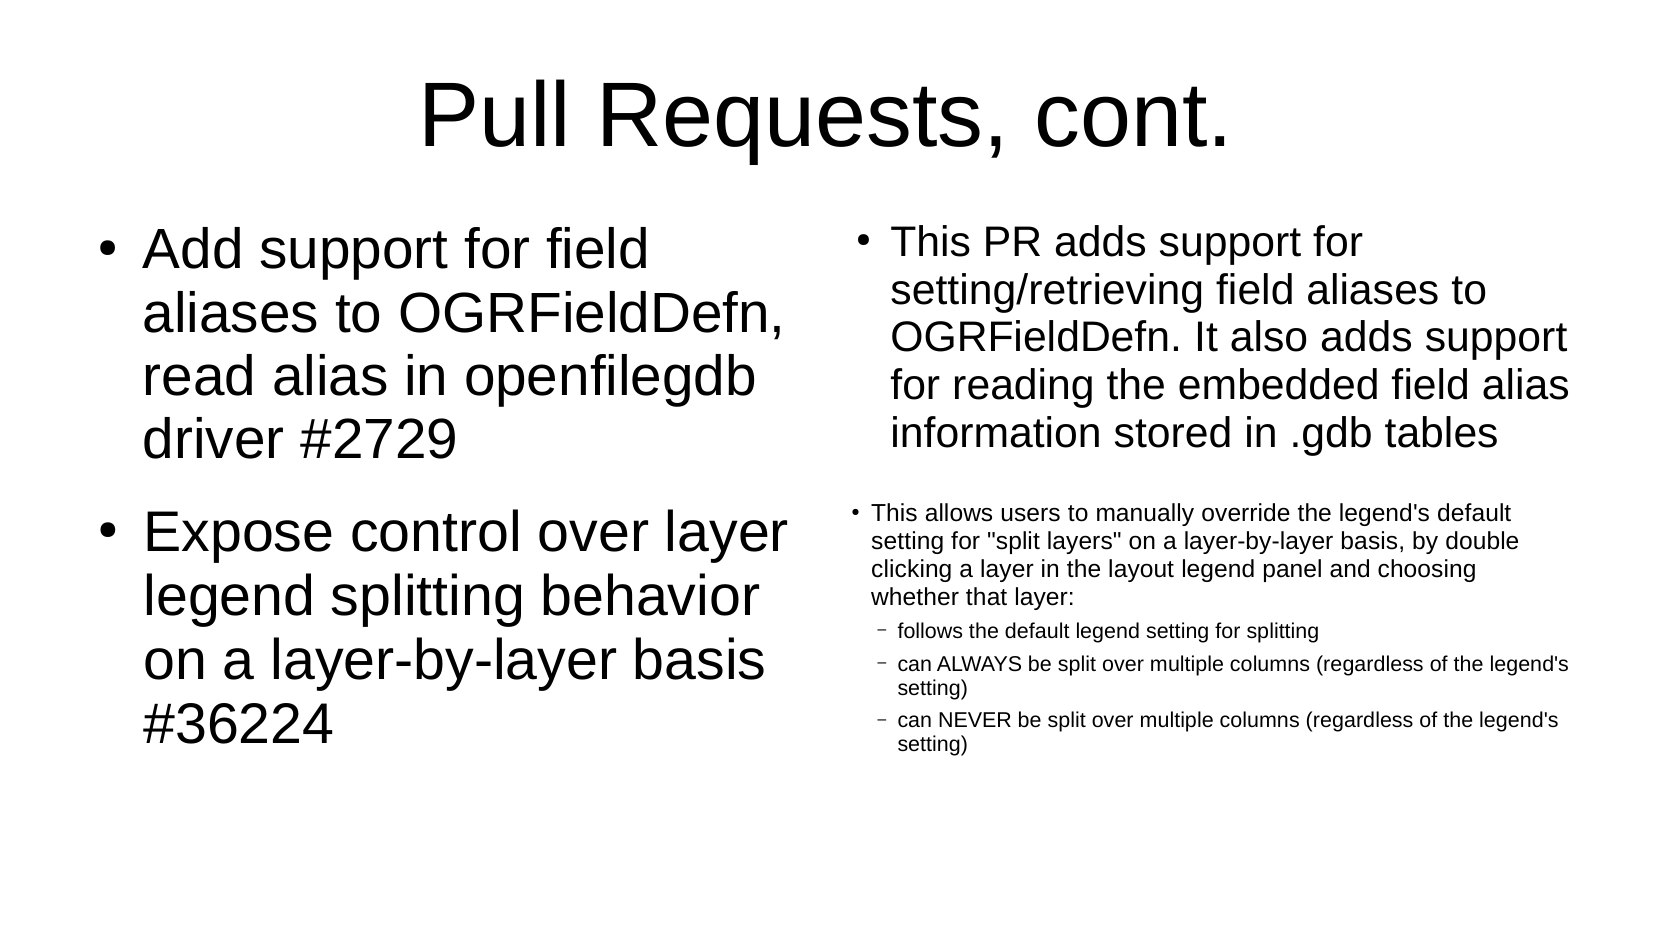

# Pull Requests, cont.
Add support for field aliases to OGRFieldDefn, read alias in openfilegdb driver #2729
This PR adds support for setting/retrieving field aliases to OGRFieldDefn. It also adds support for reading the embedded field alias information stored in .gdb tables
Expose control over layer legend splitting behavior on a layer-by-layer basis #36224
This allows users to manually override the legend's default setting for "split layers" on a layer-by-layer basis, by double clicking a layer in the layout legend panel and choosing whether that layer:
follows the default legend setting for splitting
can ALWAYS be split over multiple columns (regardless of the legend's setting)
can NEVER be split over multiple columns (regardless of the legend's setting)